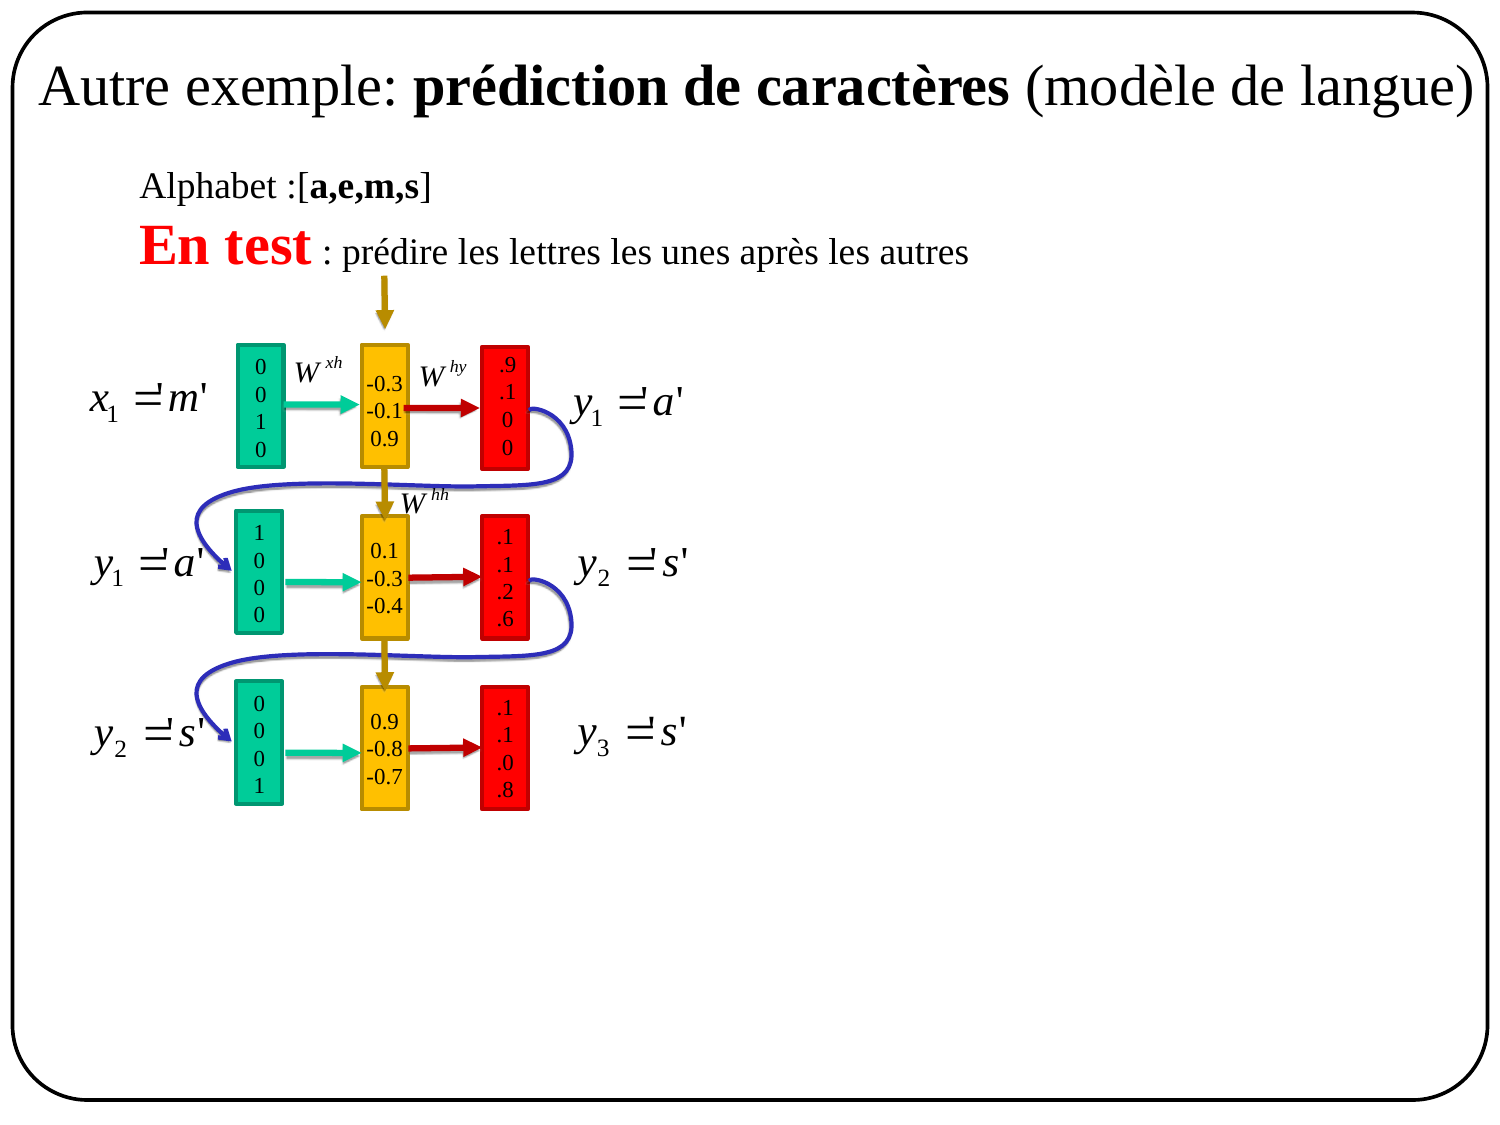

Autre exemple: prédiction de caractères (modèle de langue)
Alphabet :[a,e,m,s]
En test : prédire les lettres les unes après les autres
.9
.1
0
0
0
0
1
0
-0.3
-0.1
0.9
1
0
0
0
.1
.1
.2
.6
0.1
-0.3
-0.4
0
0
0
1
.1
.1
.0
.8
0.9
-0.8
-0.7